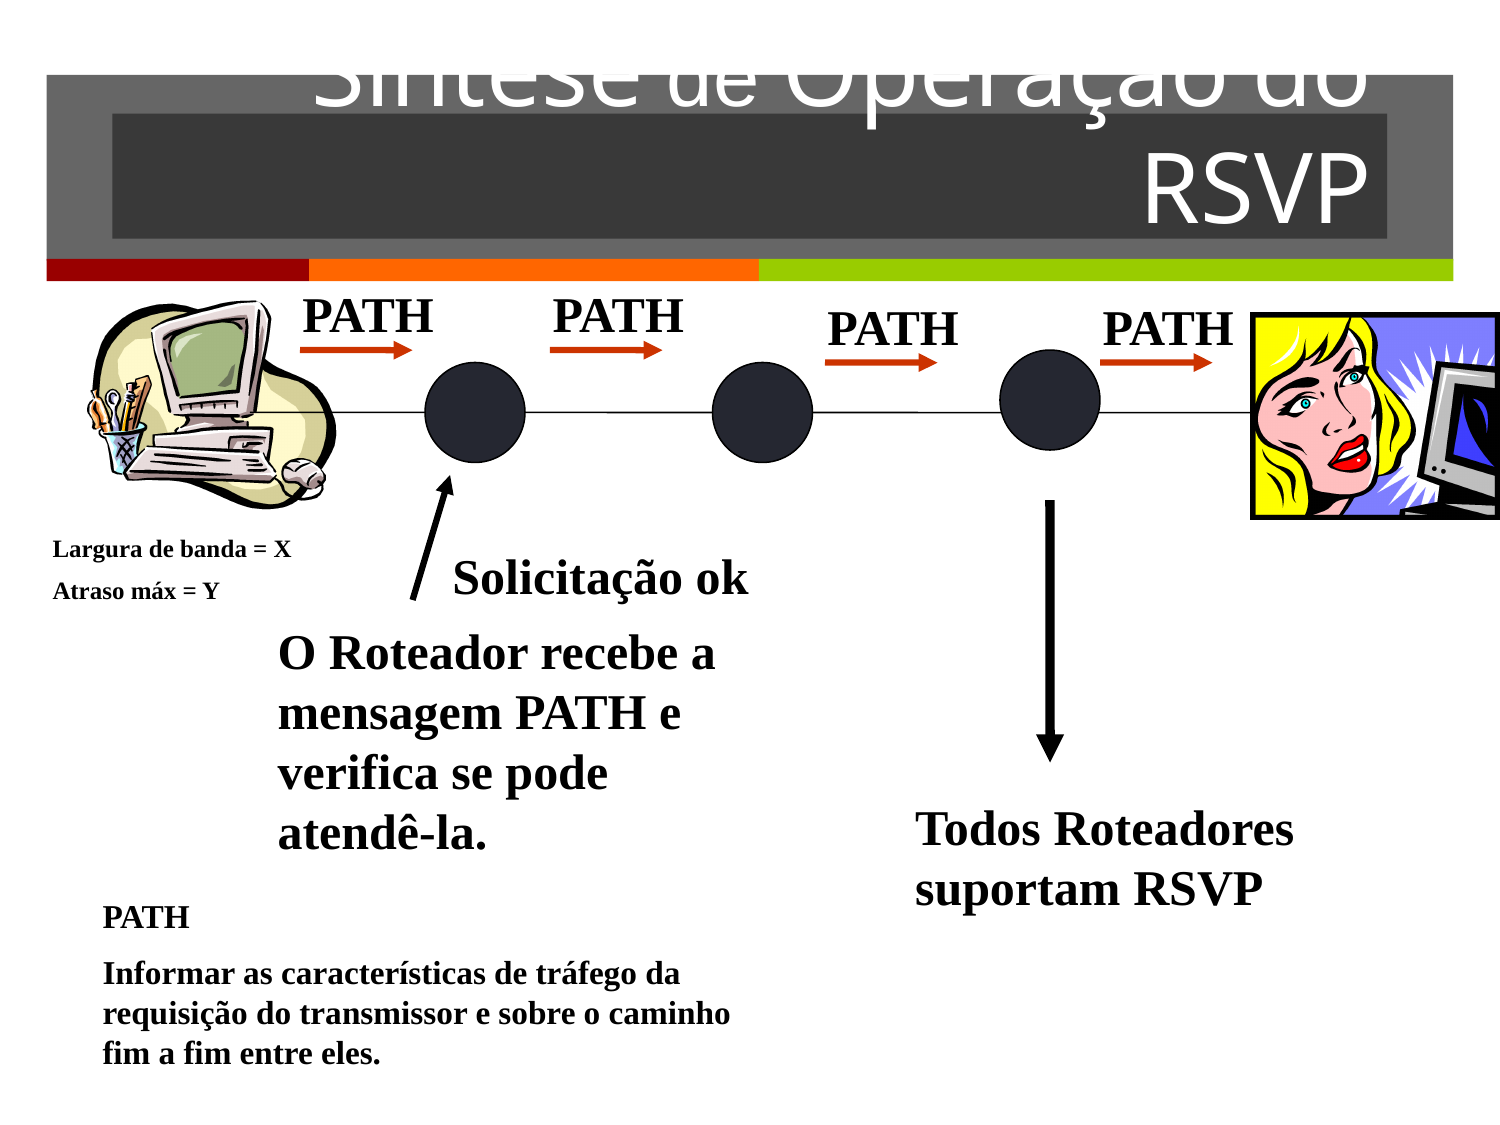

# Sintese de Operação do RSVP
PATH
PATH
PATH
PATH
Largura de banda = X
Atraso máx = Y
Solicitação ok
O Roteador recebe a mensagem PATH e verifica se pode atendê-la.
Todos Roteadores suportam RSVP
PATH
Informar as características de tráfego da requisição do transmissor e sobre o caminho fim a fim entre eles.